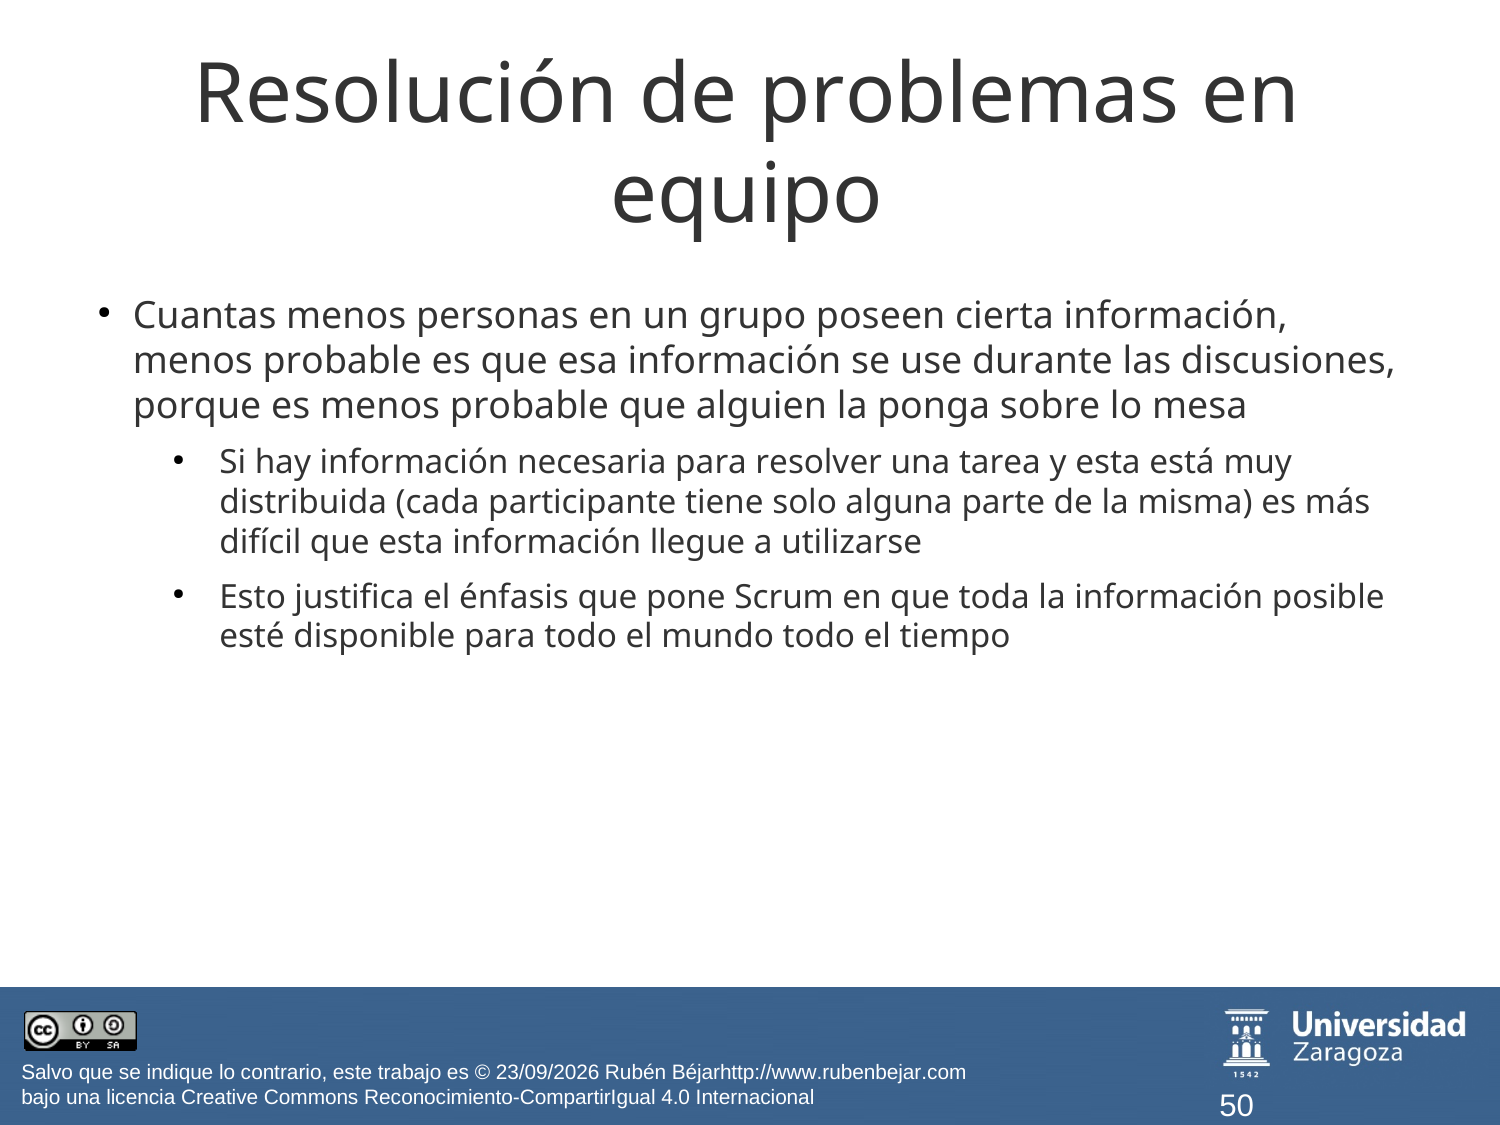

# Resolución de problemas en equipo
Cuantas menos personas en un grupo poseen cierta información, menos probable es que esa información se use durante las discusiones, porque es menos probable que alguien la ponga sobre lo mesa
Si hay información necesaria para resolver una tarea y esta está muy distribuida (cada participante tiene solo alguna parte de la misma) es más difícil que esta información llegue a utilizarse
Esto justifica el énfasis que pone Scrum en que toda la información posible esté disponible para todo el mundo todo el tiempo